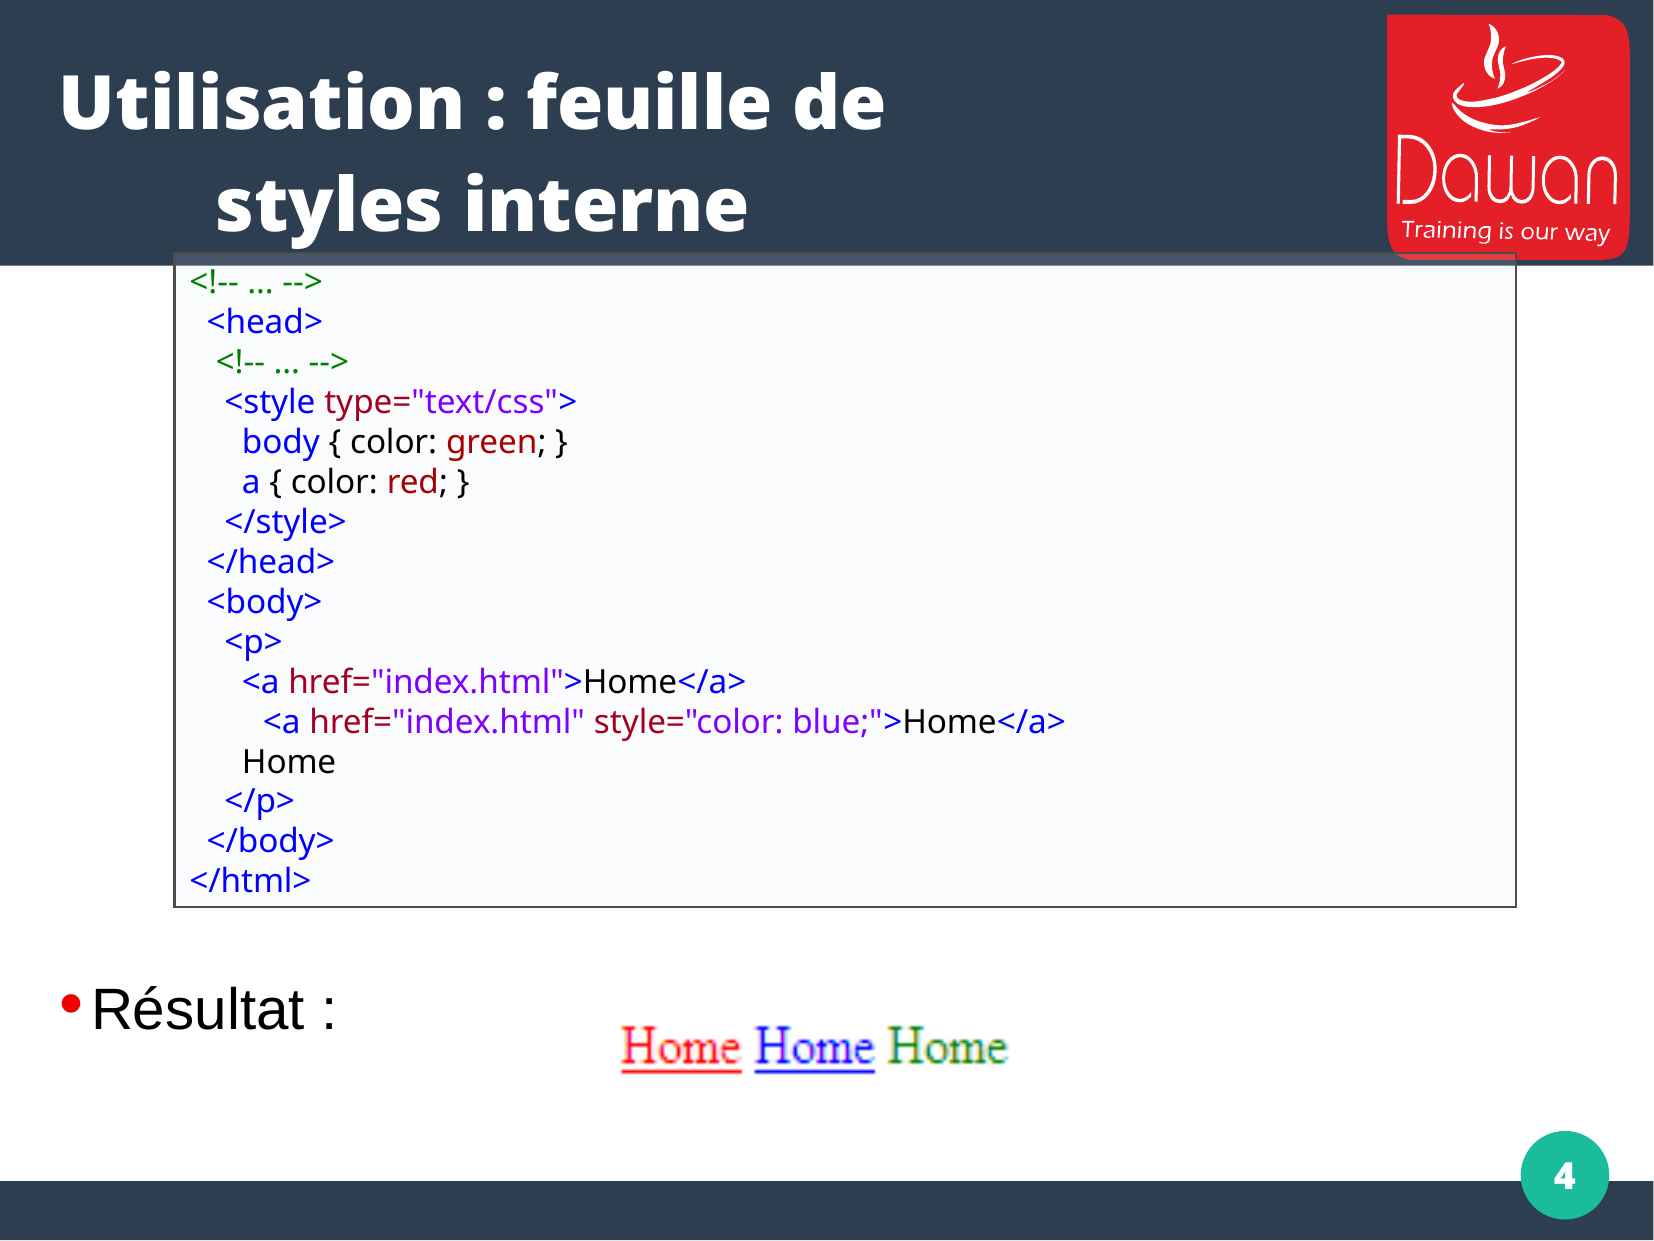

# Utilisation : feuille de styles interne
<!-- … -->
 <head>
 <!-- … -->
 <style type="text/css">
 body { color: green; }
 a { color: red; }
 </style>
 </head>
 <body>
 <p>
 <a href="index.html">Home</a>
	<a href="index.html" style="color: blue;">Home</a>
 Home
 </p>
 </body>
</html>
Résultat :
4